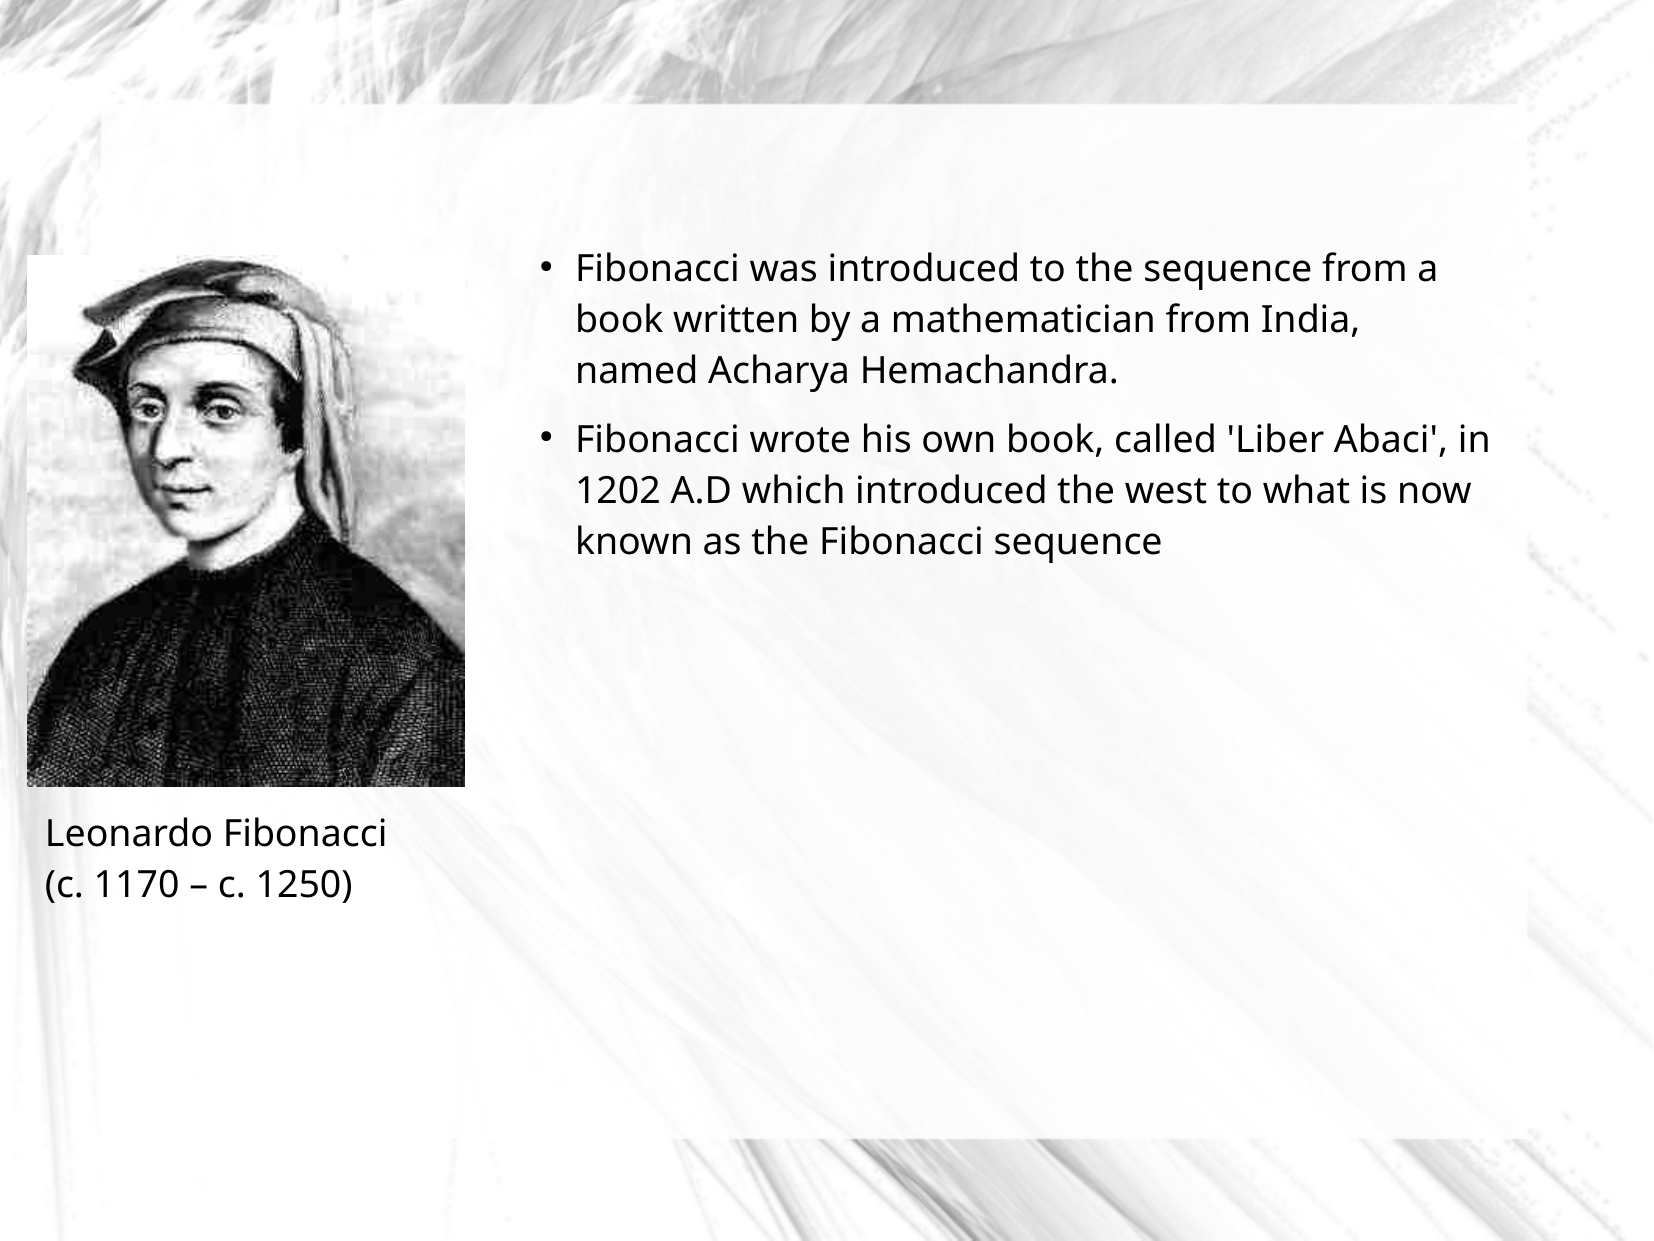

Fibonacci was introduced to the sequence from a book written by a mathematician from India, named Acharya Hemachandra.
Fibonacci wrote his own book, called 'Liber Abaci', in 1202 A.D which introduced the west to what is now known as the Fibonacci sequence
Leonardo Fibonacci
(c. 1170 – c. 1250)